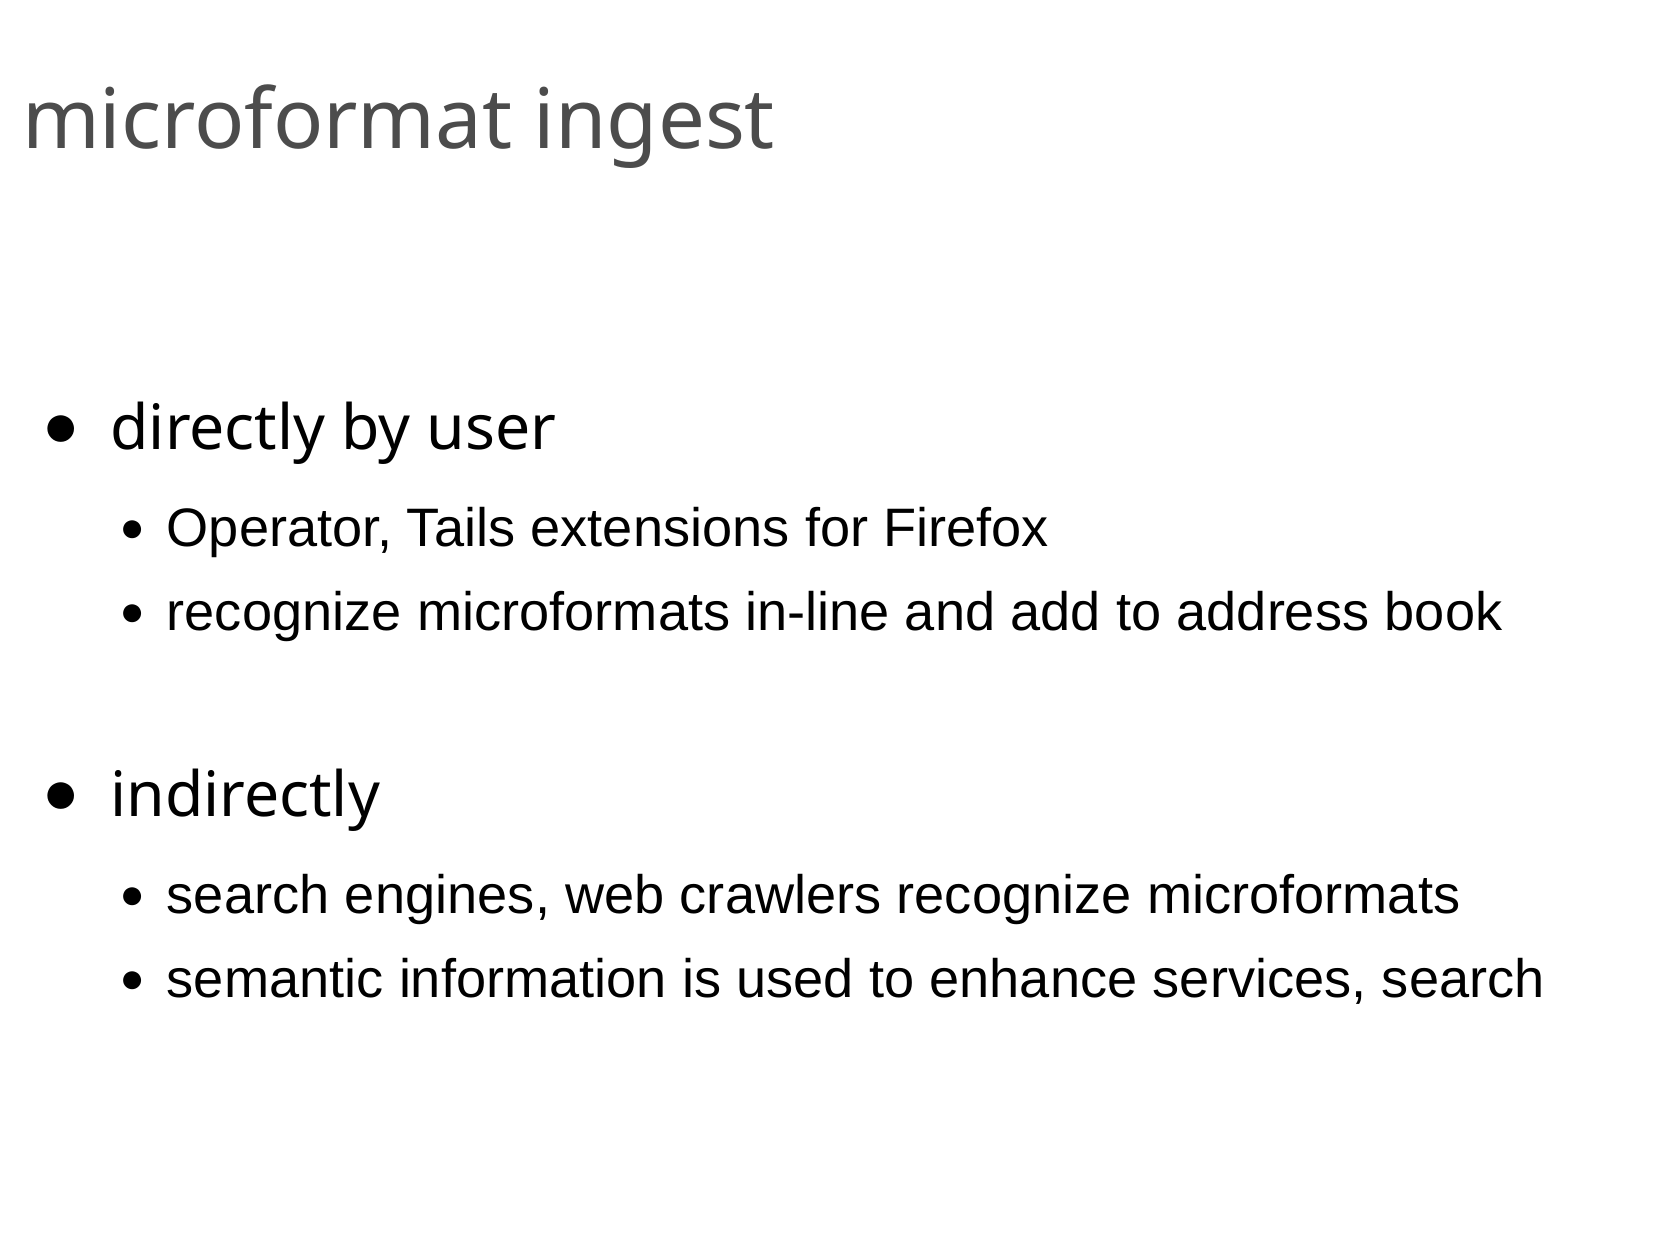

# microformat ingest
directly by user
Operator, Tails extensions for Firefox
recognize microformats in-line and add to address book
indirectly
search engines, web crawlers recognize microformats
semantic information is used to enhance services, search